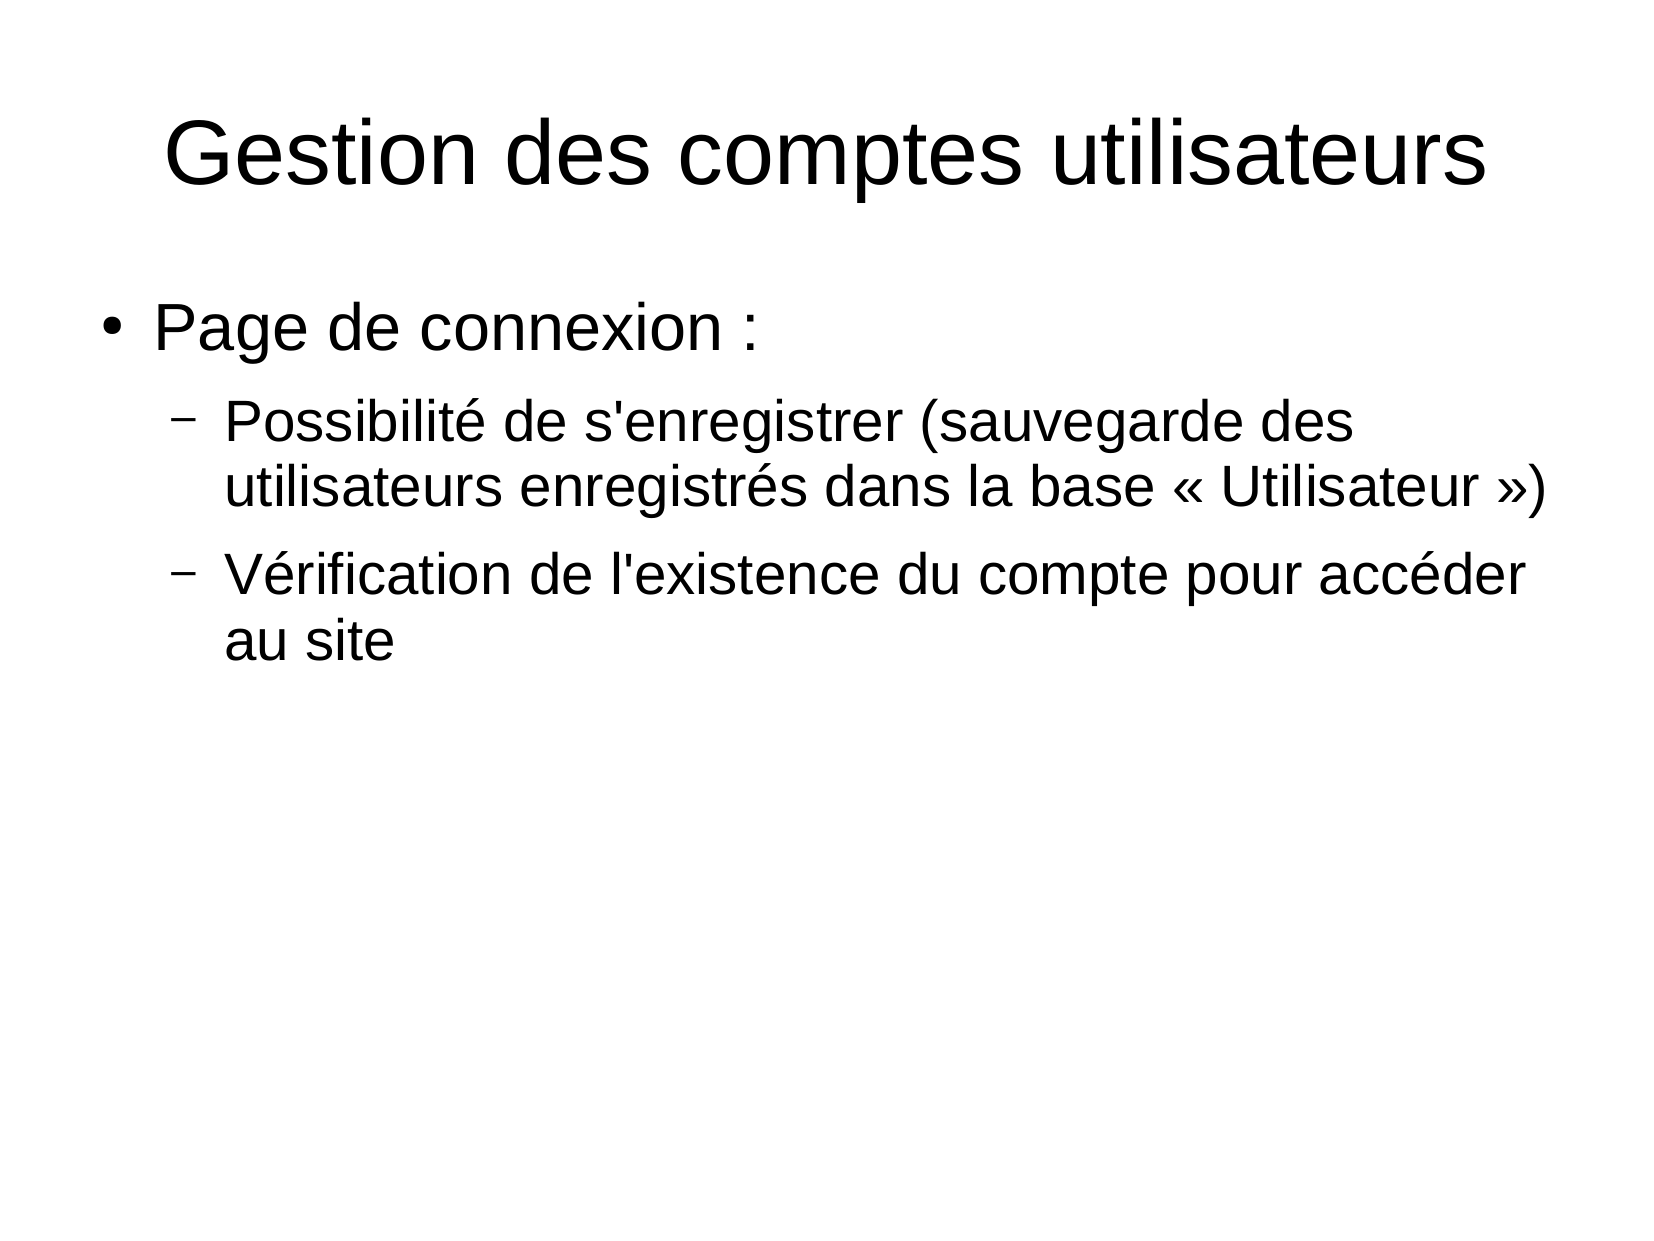

# Gestion des comptes utilisateurs
Page de connexion :
Possibilité de s'enregistrer (sauvegarde des utilisateurs enregistrés dans la base « Utilisateur »)
Vérification de l'existence du compte pour accéder au site